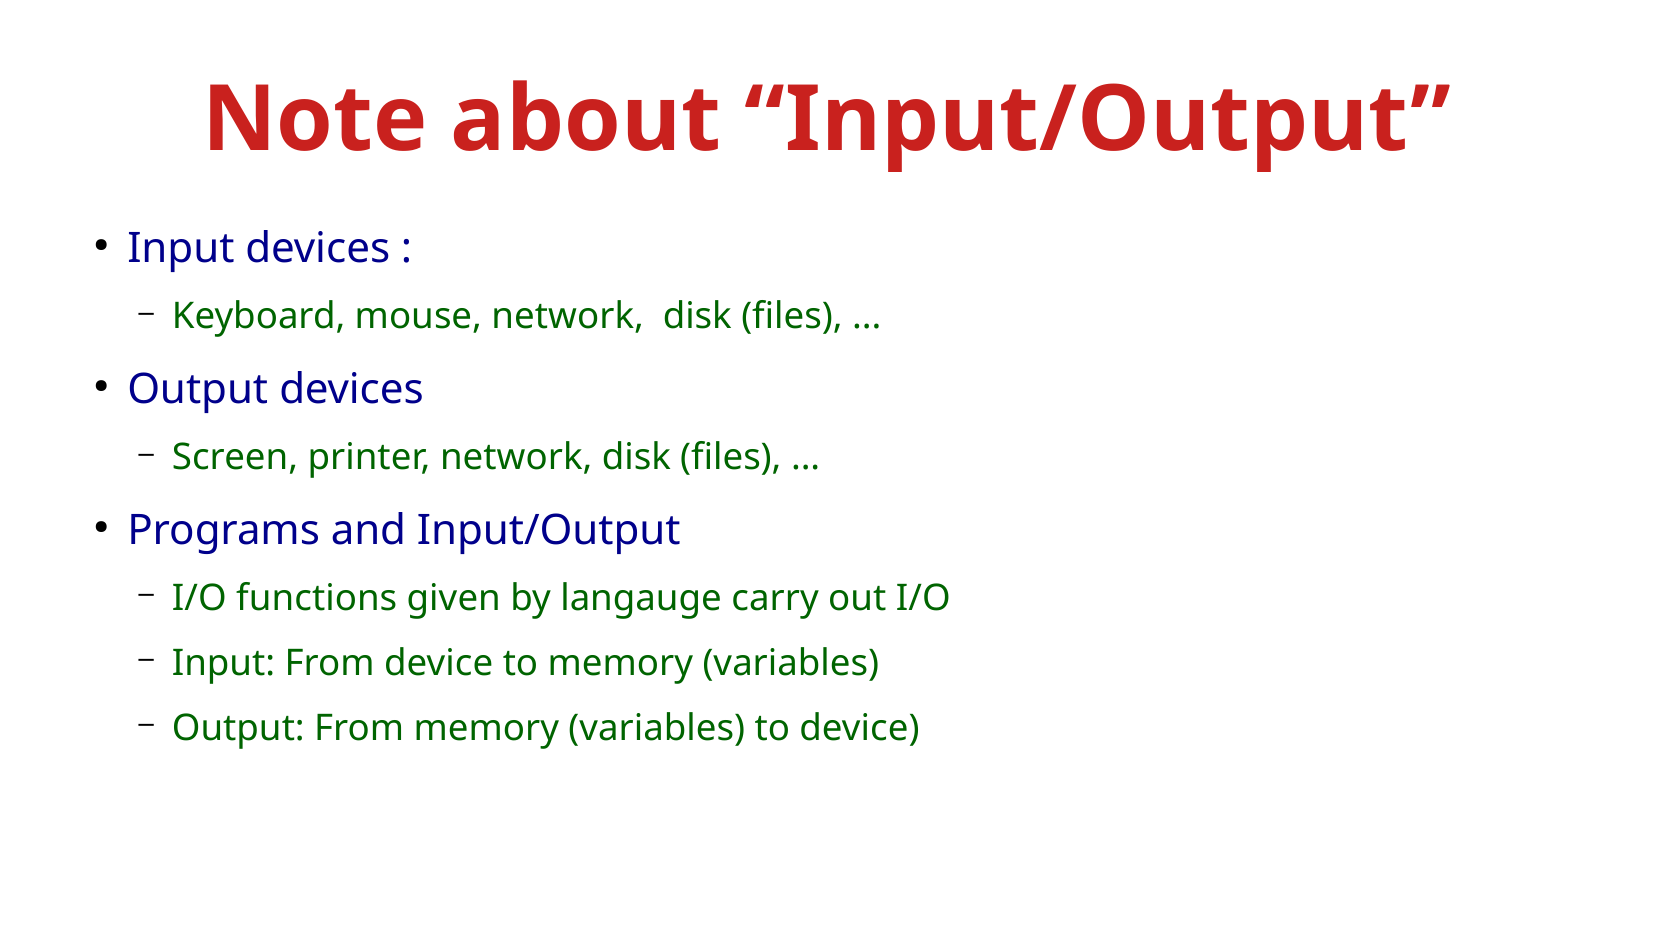

# Note about “Input/Output”
Input devices :
Keyboard, mouse, network, disk (files), ...
Output devices
Screen, printer, network, disk (files), ...
Programs and Input/Output
I/O functions given by langauge carry out I/O
Input: From device to memory (variables)
Output: From memory (variables) to device)